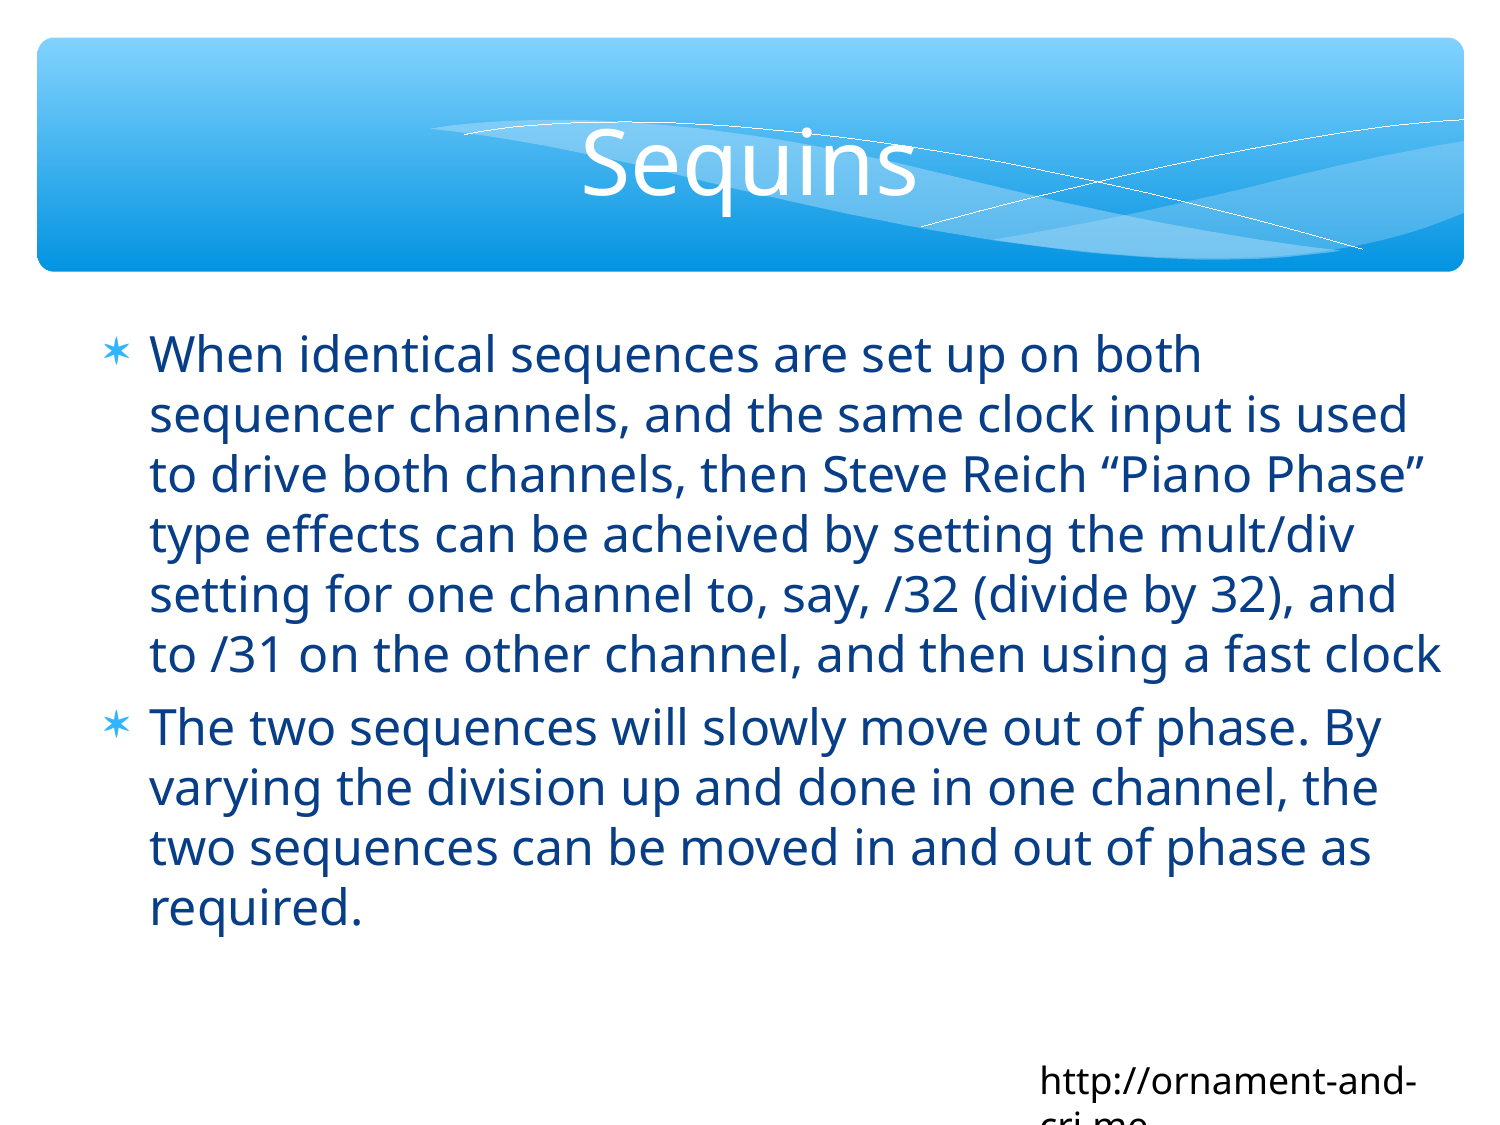

# Sequins
When identical sequences are set up on both sequencer channels, and the same clock input is used to drive both channels, then Steve Reich “Piano Phase” type effects can be acheived by setting the mult/div setting for one channel to, say, /32 (divide by 32), and to /31 on the other channel, and then using a fast clock
The two sequences will slowly move out of phase. By varying the division up and done in one channel, the two sequences can be moved in and out of phase as required.
http://ornament-and-cri.me